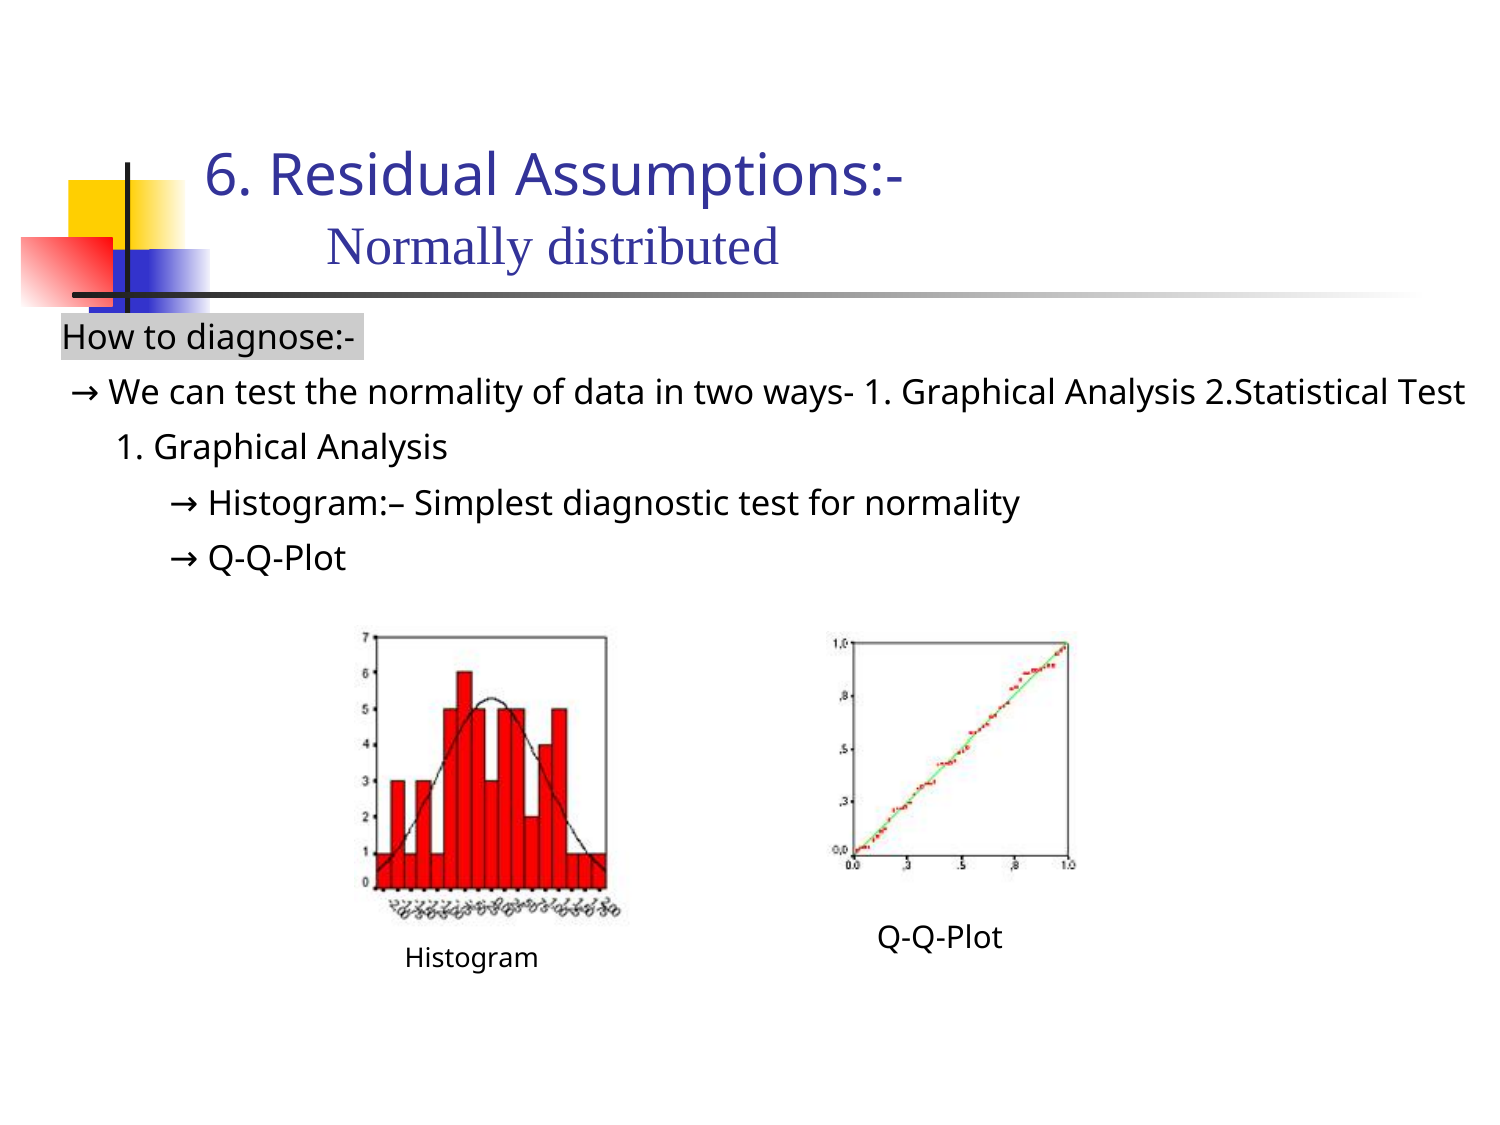

6. Residual Assumptions:-
 Normally distributed
# How to diagnose:-
 → We can test the normality of data in two ways- 1. Graphical Analysis 2.Statistical Test
 1. Graphical Analysis
 → Histogram:– Simplest diagnostic test for normality
 → Q-Q-Plot
Q-Q-Plot
Histogram